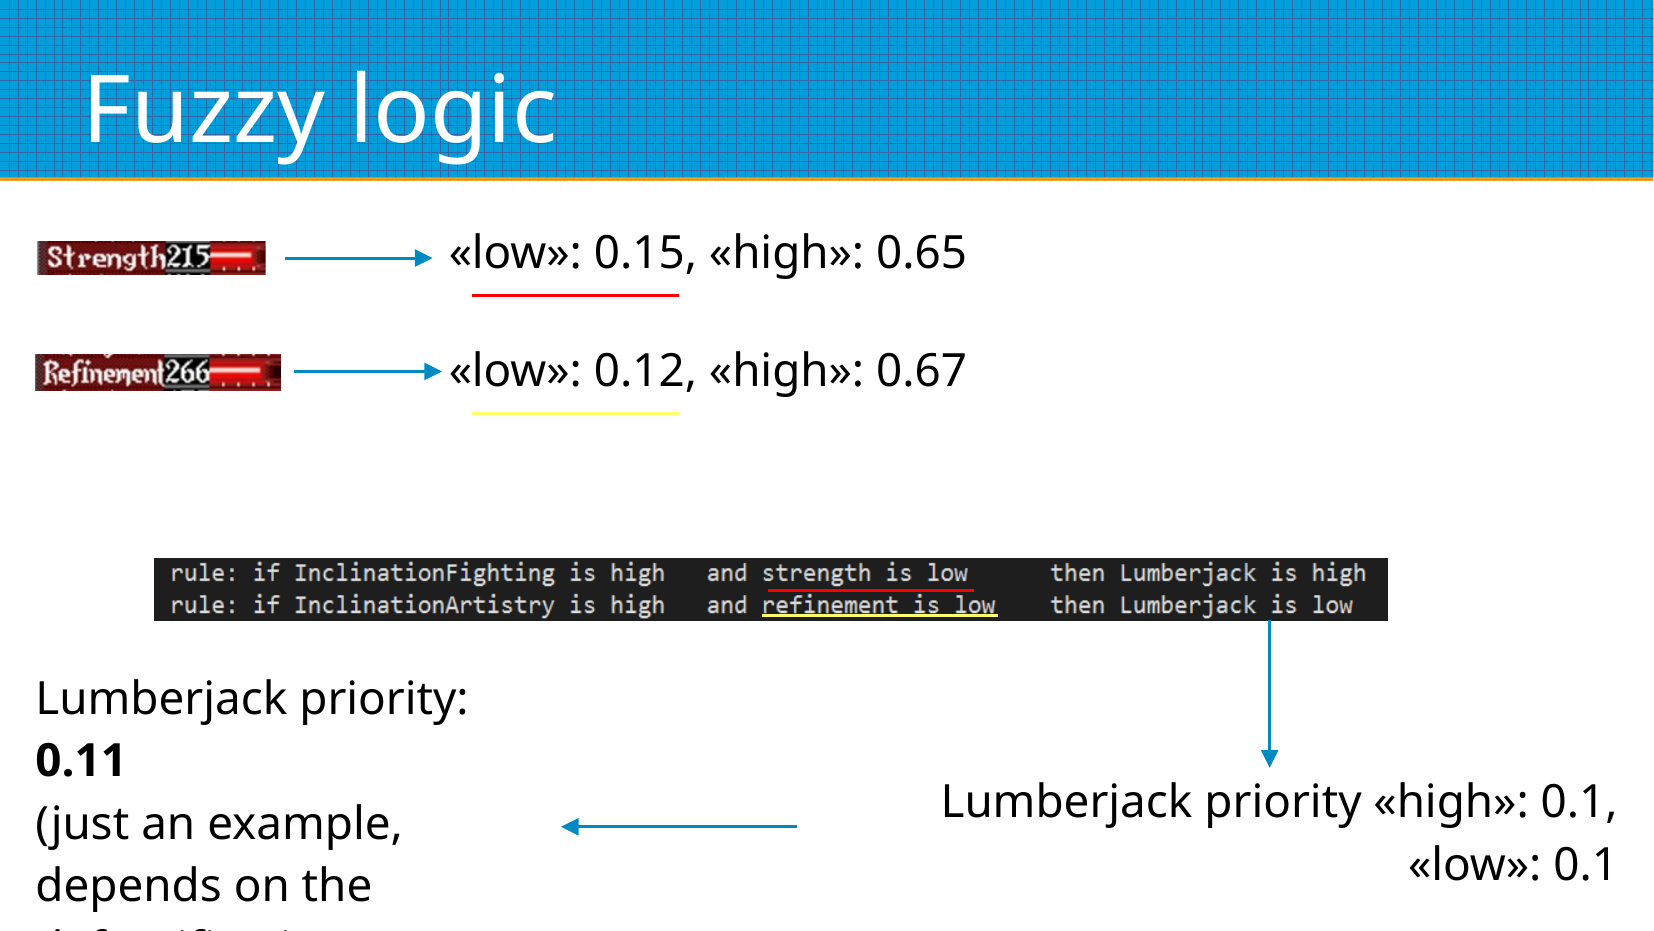

# Fuzzy logic
«low»: 0.15, «high»: 0.65
«low»: 0.12, «high»: 0.67
Lumberjack priority «high»: 0.1, «low»: 0.1
Lumberjack priority: 0.11
(just an example, depends on the defuzzification)